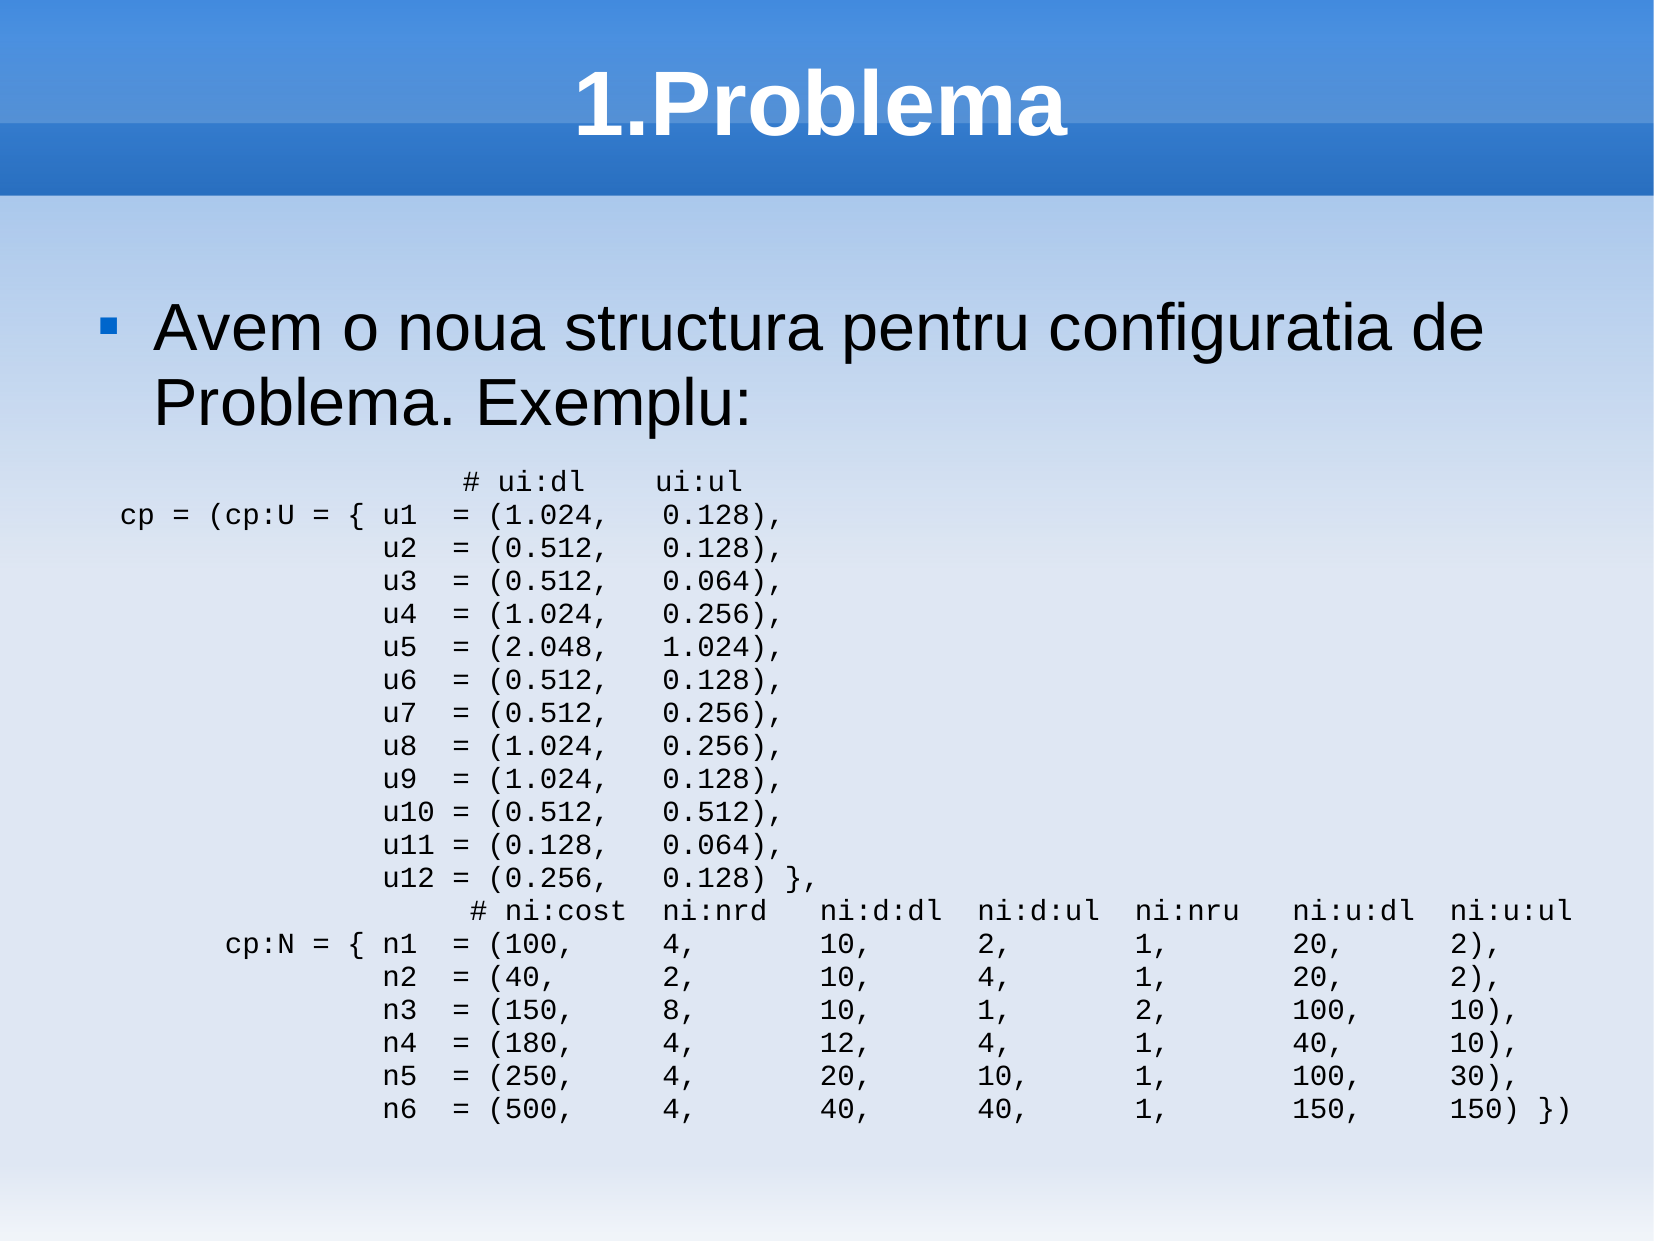

# 1.Problema
Avem o noua structura pentru configuratia de Problema. Exemplu:
 # ui:dl ui:ul
 cp = (cp:U = { u1 = (1.024, 0.128),
 u2 = (0.512, 0.128),
 u3 = (0.512, 0.064),
 u4 = (1.024, 0.256),
 u5 = (2.048, 1.024),
 u6 = (0.512, 0.128),
 u7 = (0.512, 0.256),
 u8 = (1.024, 0.256),
 u9 = (1.024, 0.128),
 u10 = (0.512, 0.512),
 u11 = (0.128, 0.064),
 u12 = (0.256, 0.128) },
 # ni:cost ni:nrd ni:d:dl ni:d:ul ni:nru ni:u:dl ni:u:ul
 cp:N = { n1 = (100, 4, 10, 2, 1, 20, 2),
 n2 = (40, 2, 10, 4, 1, 20, 2),
 n3 = (150, 8, 10, 1, 2, 100, 10),
 n4 = (180, 4, 12, 4, 1, 40, 10),
 n5 = (250, 4, 20, 10, 1, 100, 30),
 n6 = (500, 4, 40, 40, 1, 150, 150) })